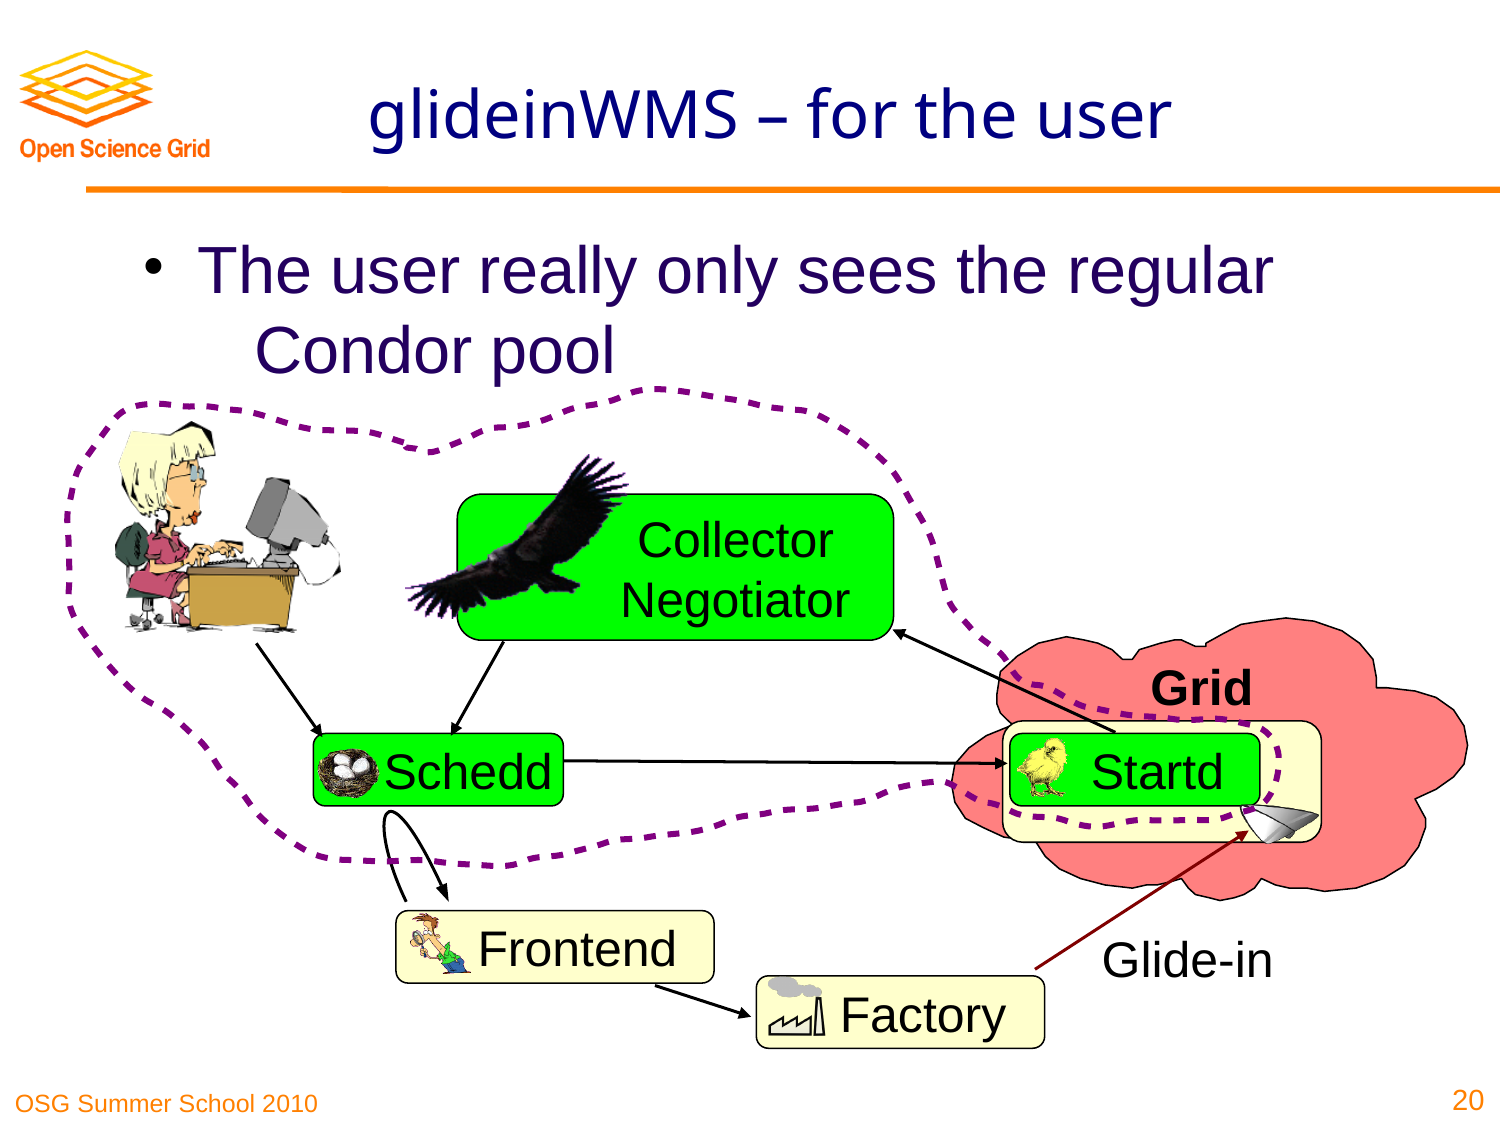

# glideinWMS – for the user
The user really only sees the regular Condor pool
Collector
Negotiator
Grid
Schedd
Startd
Frontend
Glide-in
Factory
20